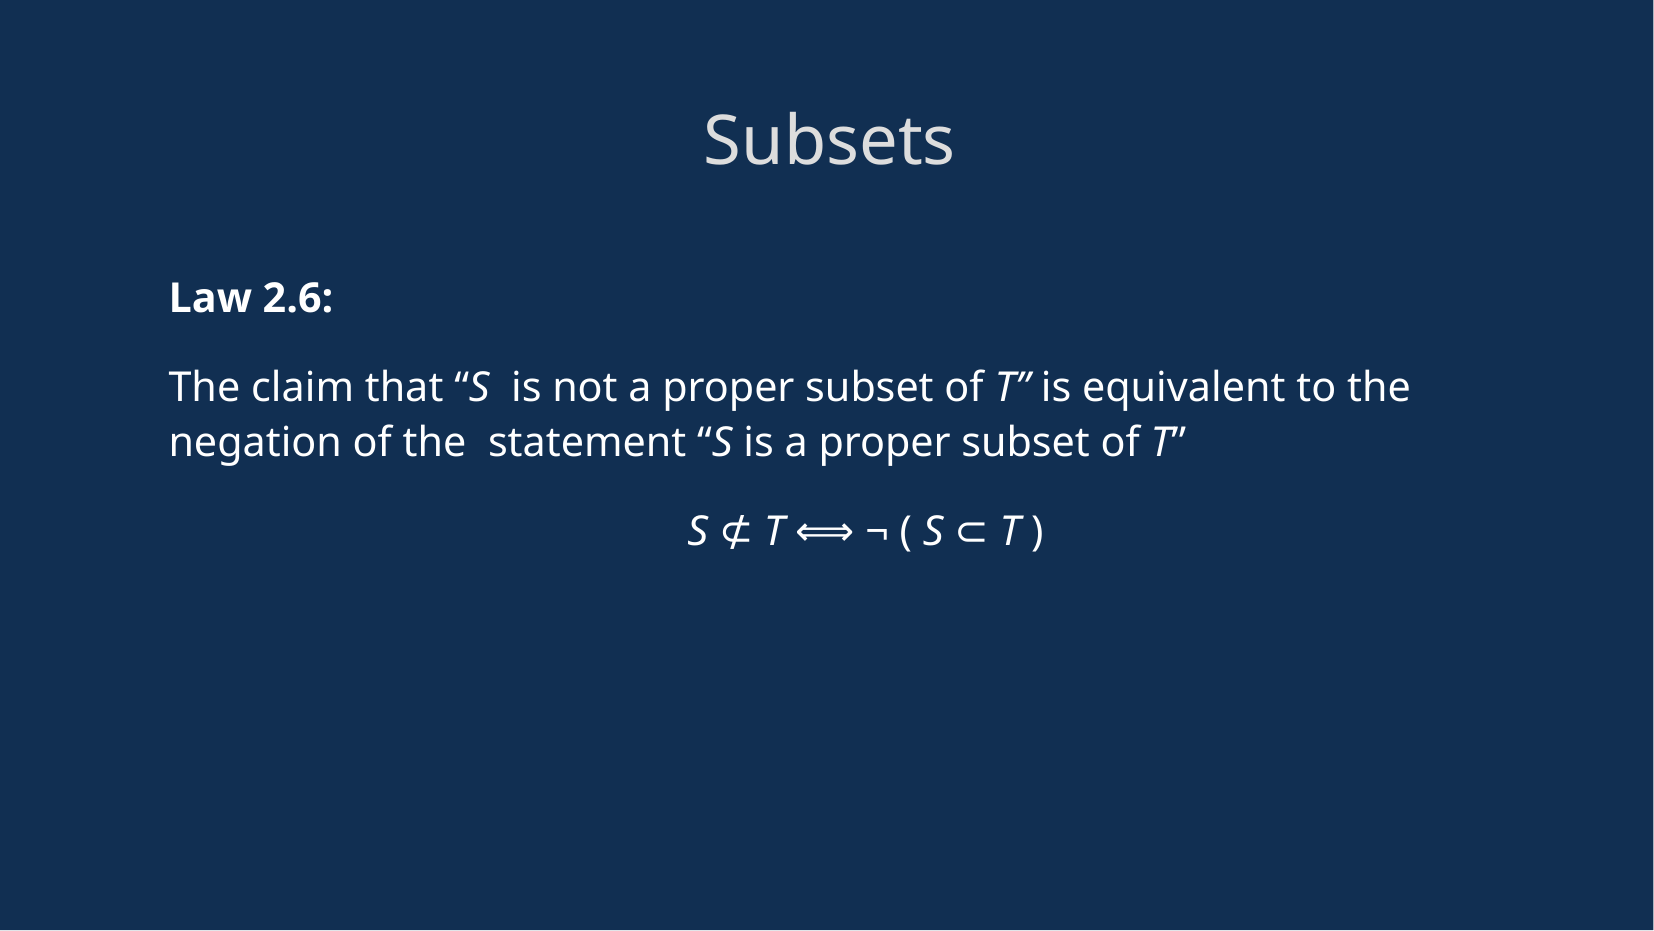

# Subsets
Law 2.6:
The claim that “S is not a proper subset of T” is equivalent to the negation of the statement “S is a proper subset of T”
S ⊄ T ⟺ ¬ ( S ⊂ T )